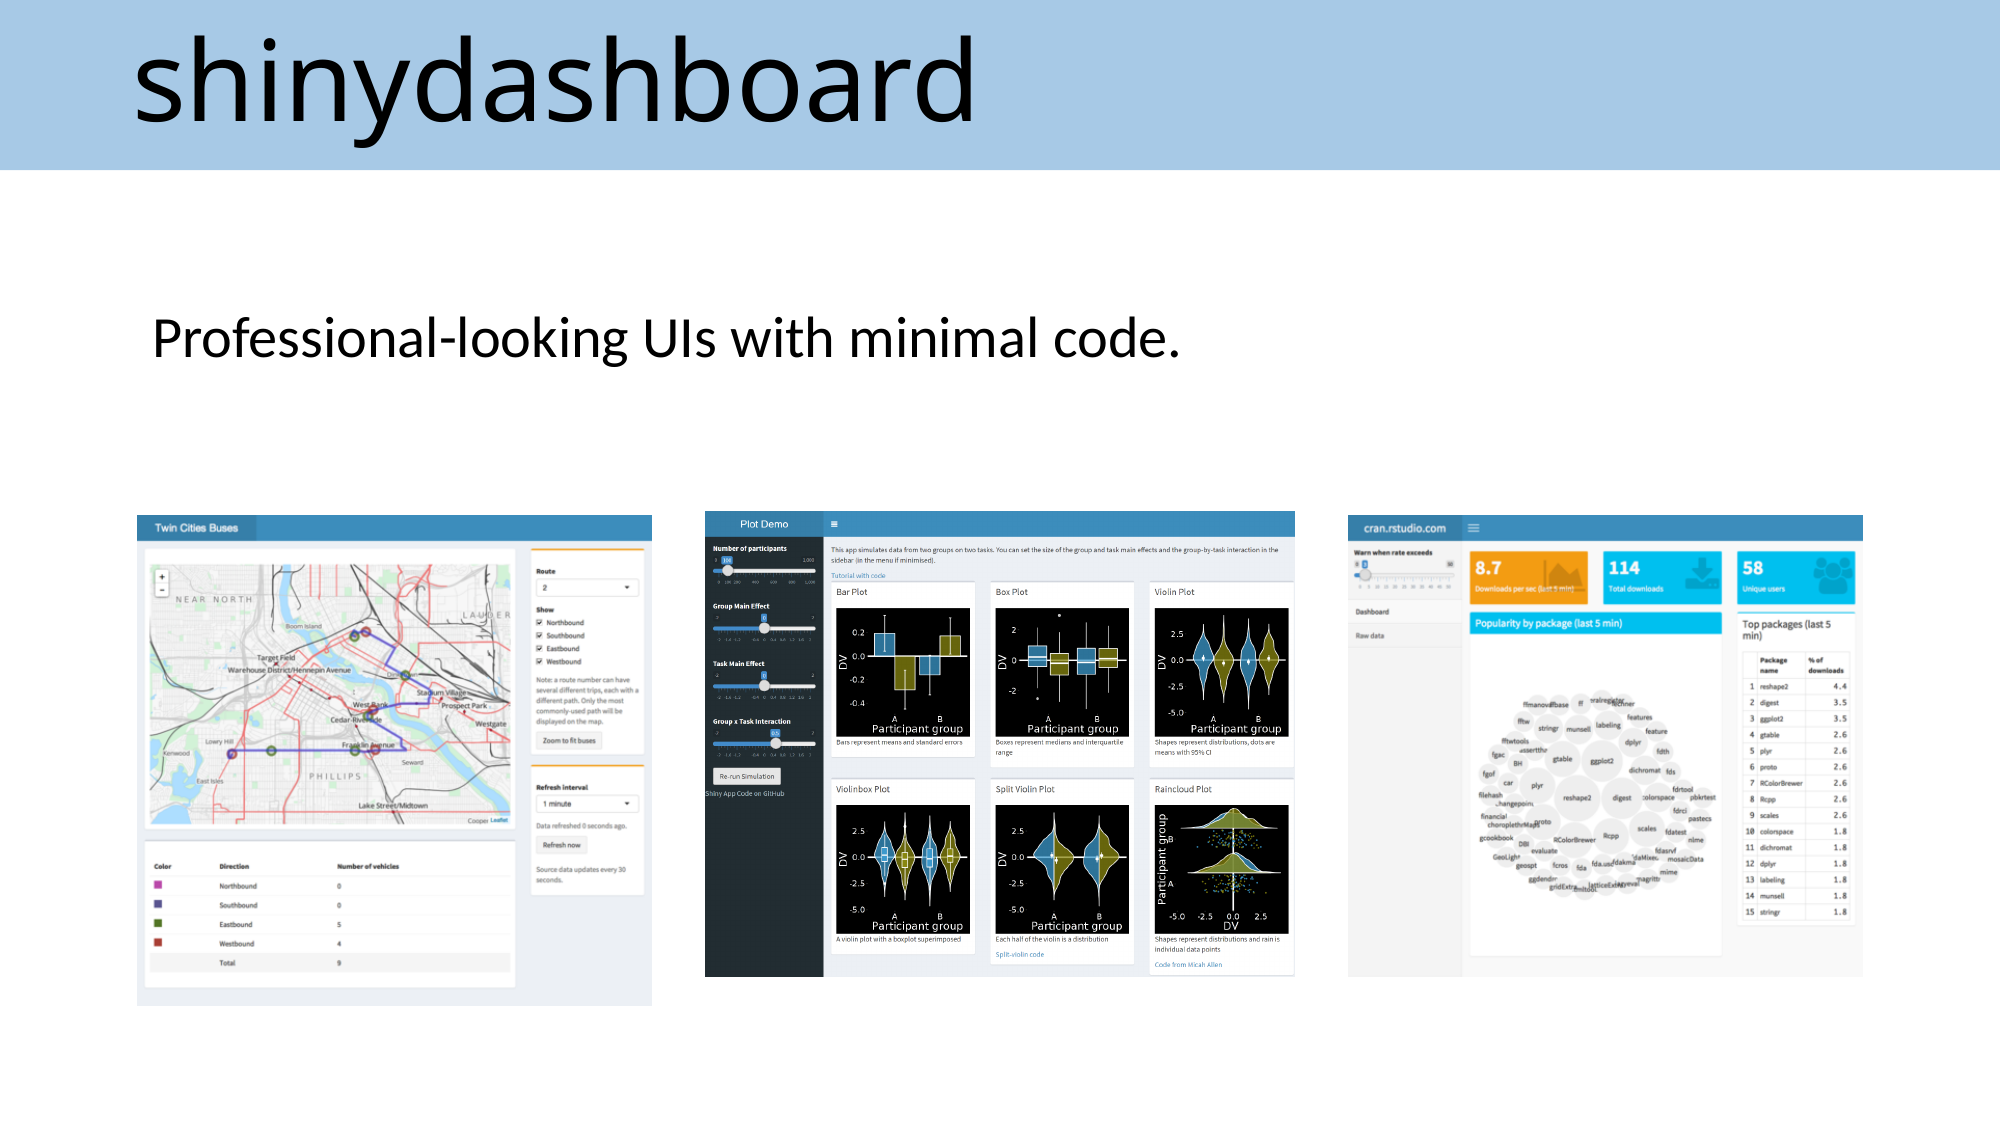

# shinydashboard
Professional-looking UIs with minimal code.